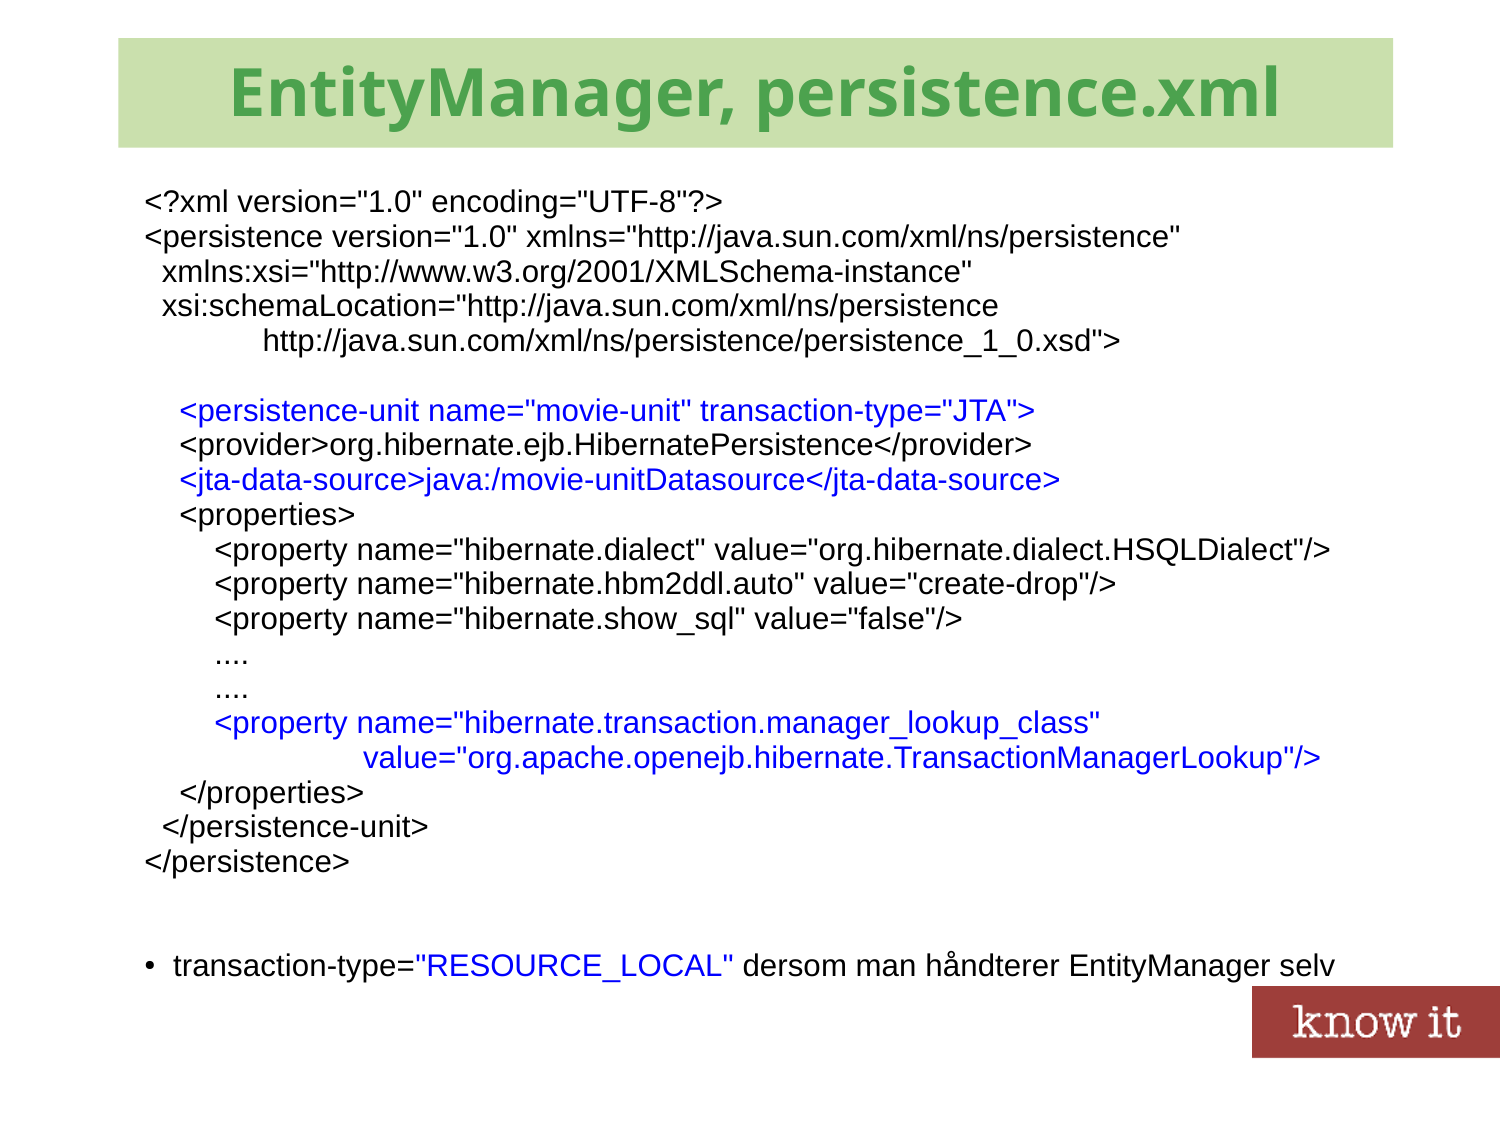

EntityManager, persistence.xml
<?xml version="1.0" encoding="UTF-8"?>
<persistence version="1.0" xmlns="http://java.sun.com/xml/ns/persistence"
 xmlns:xsi="http://www.w3.org/2001/XMLSchema-instance"
 xsi:schemaLocation="http://java.sun.com/xml/ns/persistence
		http://java.sun.com/xml/ns/persistence/persistence_1_0.xsd">
 <persistence-unit name="movie-unit" transaction-type="JTA">
 <provider>org.hibernate.ejb.HibernatePersistence</provider>
 <jta-data-source>java:/movie-unitDatasource</jta-data-source>
 <properties>
 <property name="hibernate.dialect" value="org.hibernate.dialect.HSQLDialect"/>
 <property name="hibernate.hbm2ddl.auto" value="create-drop"/>
 <property name="hibernate.show_sql" value="false"/>
 ....
 ....
 <property name="hibernate.transaction.manager_lookup_class"
 value="org.apache.openejb.hibernate.TransactionManagerLookup"/>
 </properties>
 </persistence-unit>
</persistence>
 transaction-type="RESOURCE_LOCAL" dersom man håndterer EntityManager selv